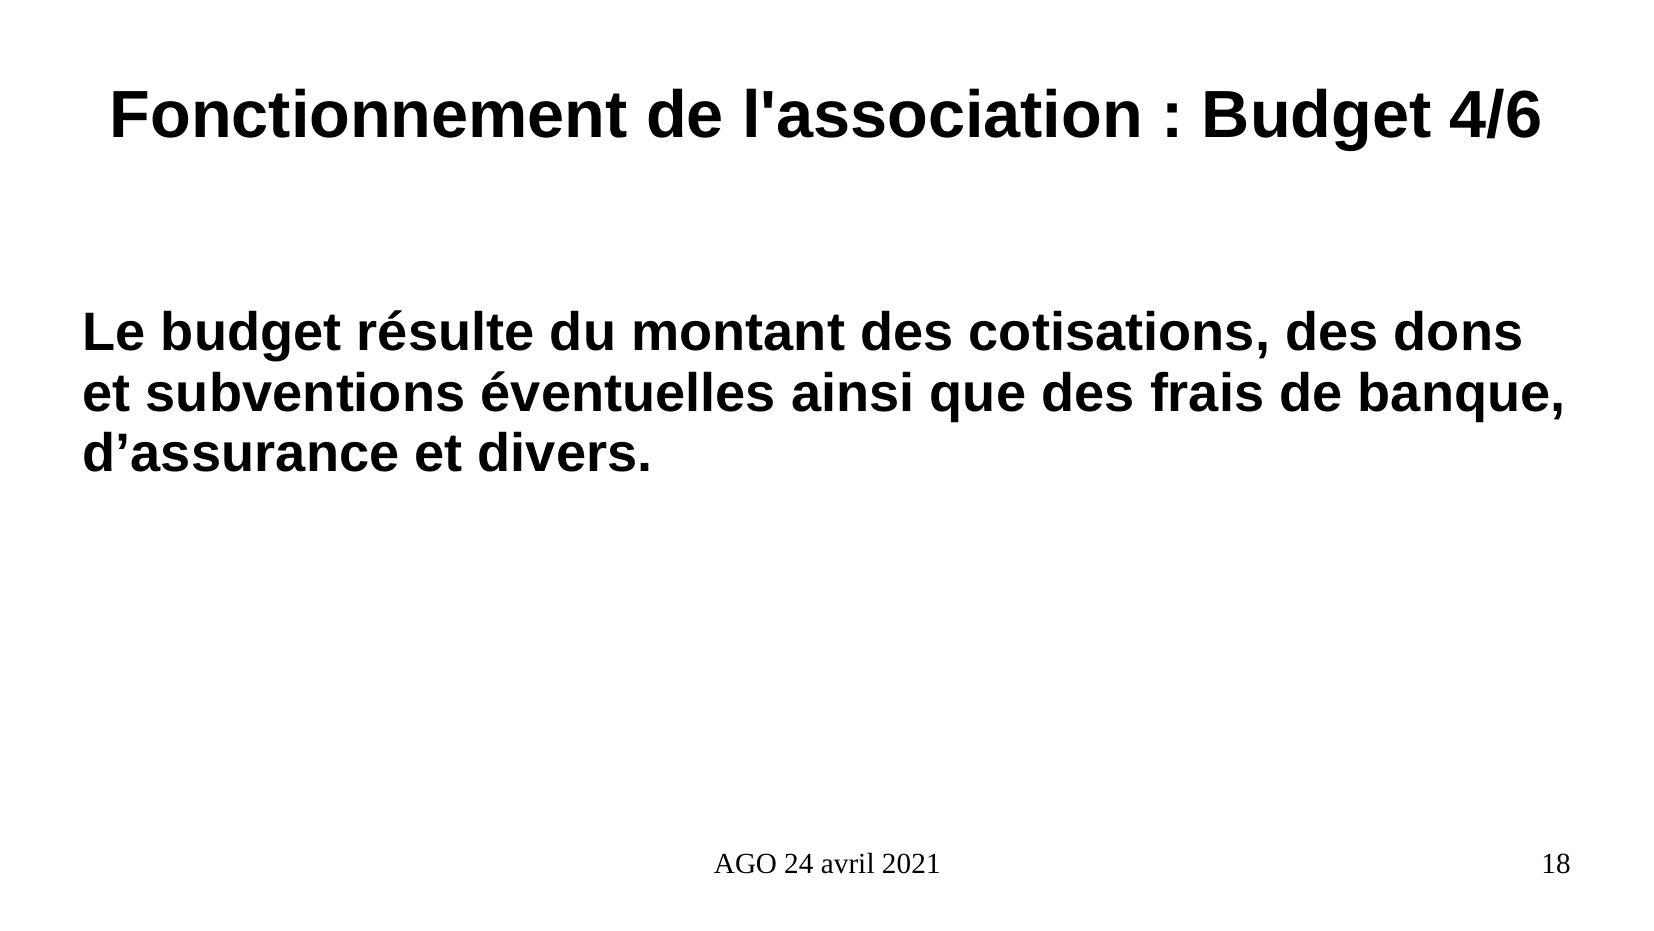

# Fonctionnement de l'association : Budget 4/6
Le budget résulte du montant des cotisations, des dons et subventions éventuelles ainsi que des frais de banque, d’assurance et divers.
AGO 24 avril 2021
18